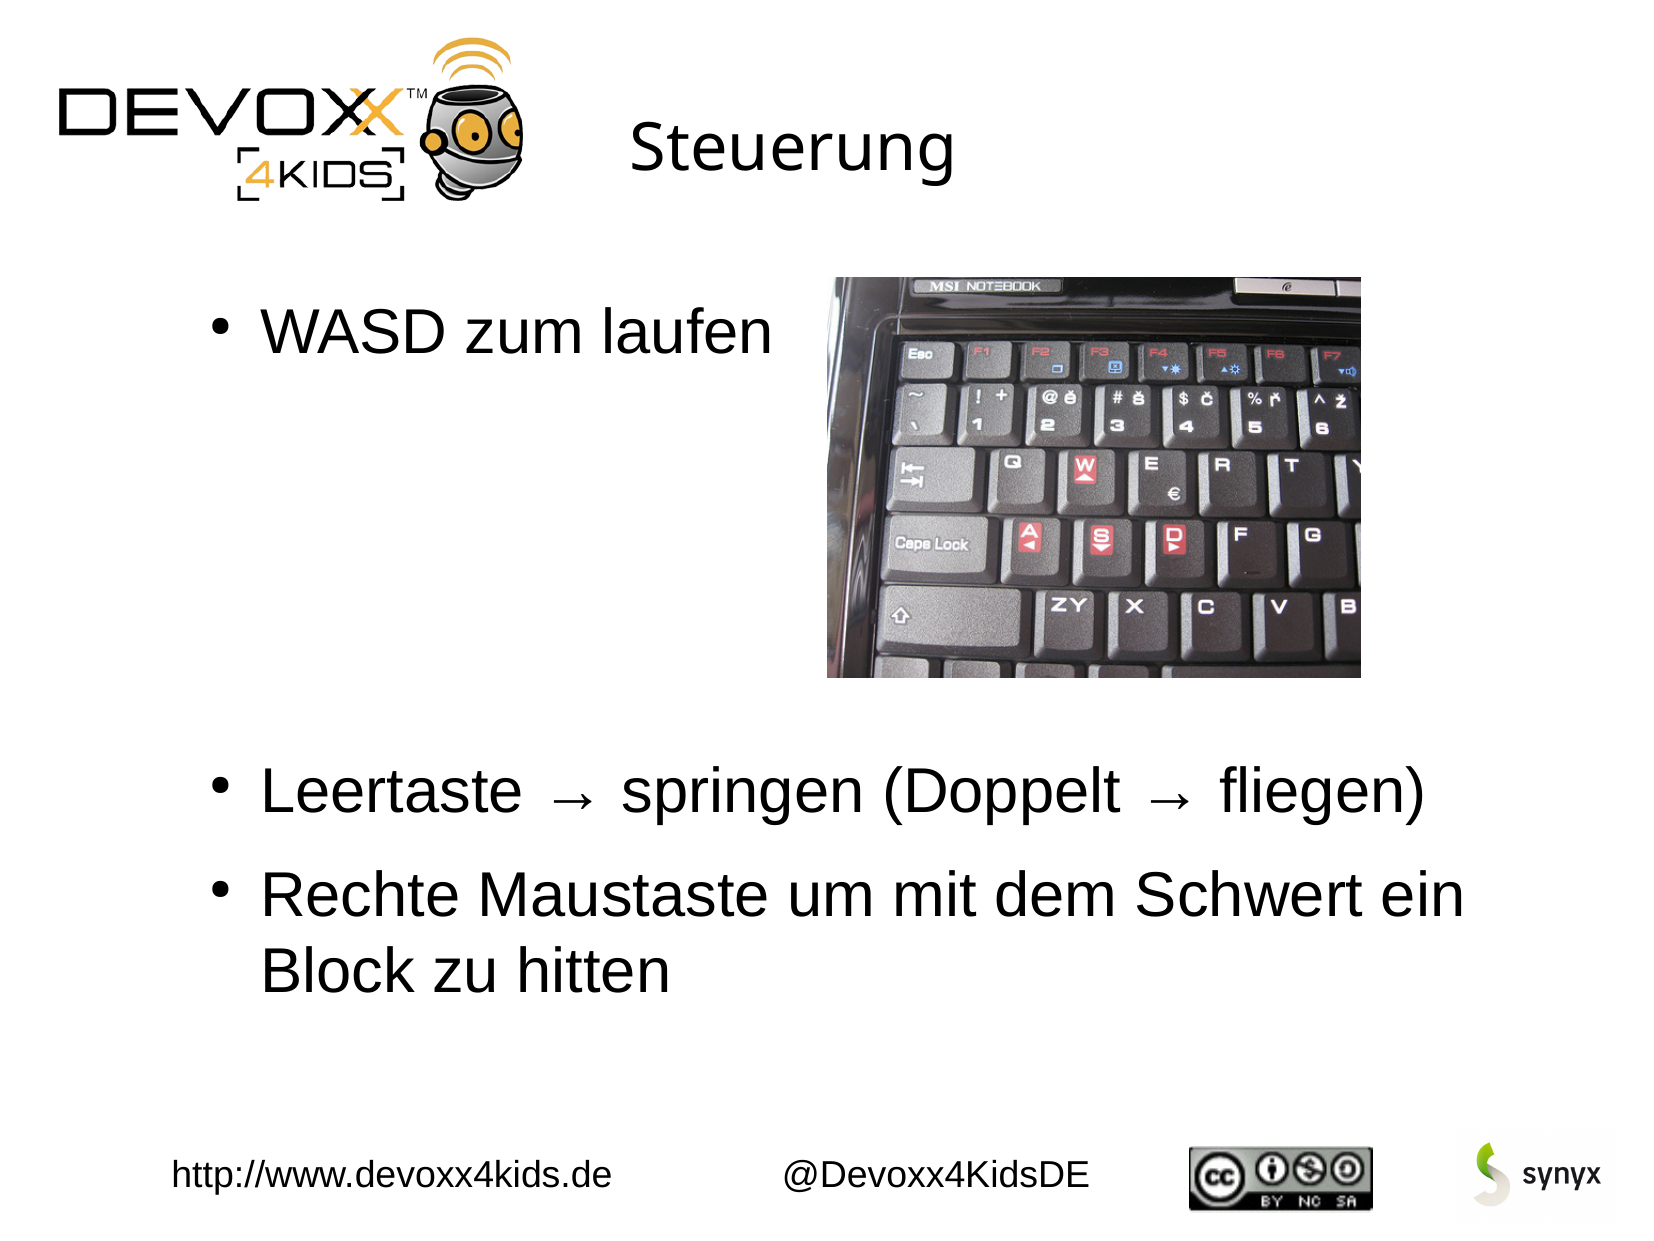

#
Steuerung
WASD zum laufen
Leertaste → springen (Doppelt → fliegen)
Rechte Maustaste um mit dem Schwert ein Block zu hitten